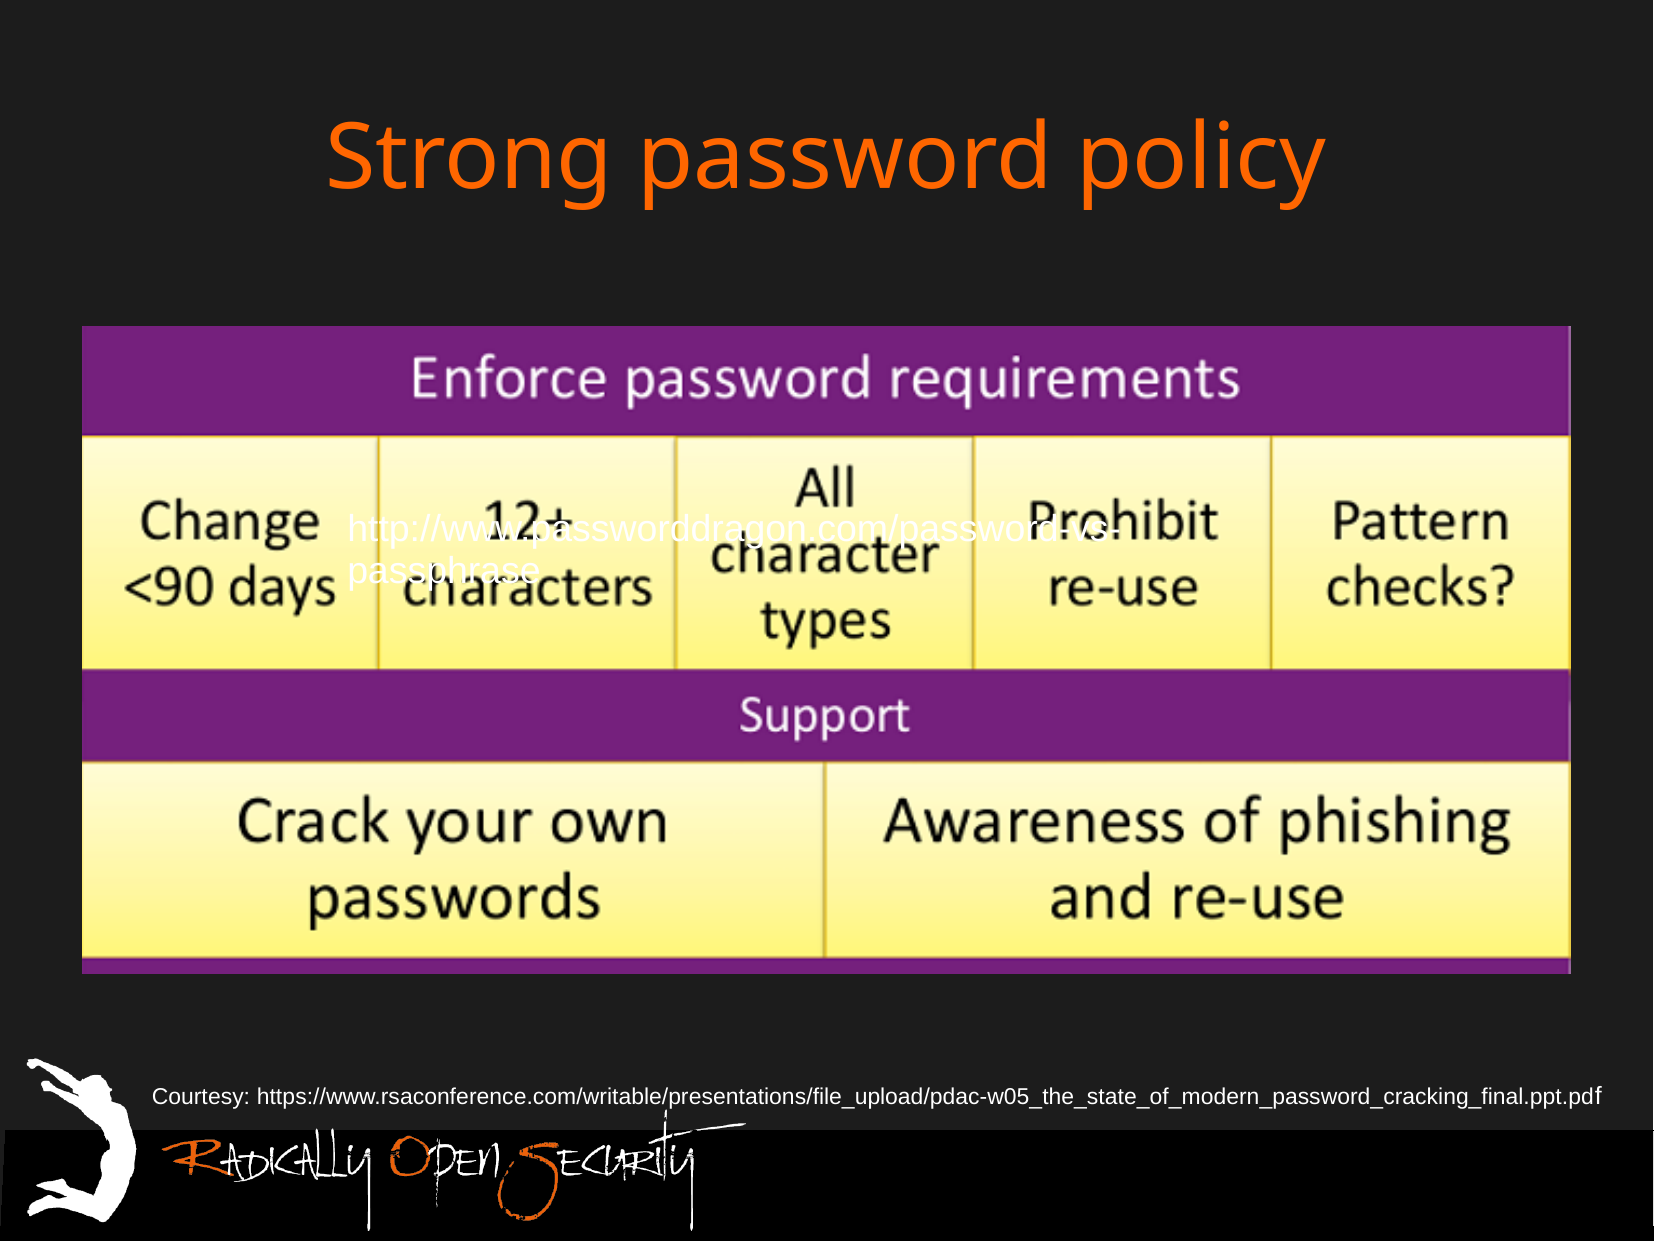

# Strong password policy
http://www.passworddragon.com/password-vs-passphrase
Courtesy: https://www.rsaconference.com/writable/presentations/file_upload/pdac-w05_the_state_of_modern_password_cracking_final.ppt.pdf